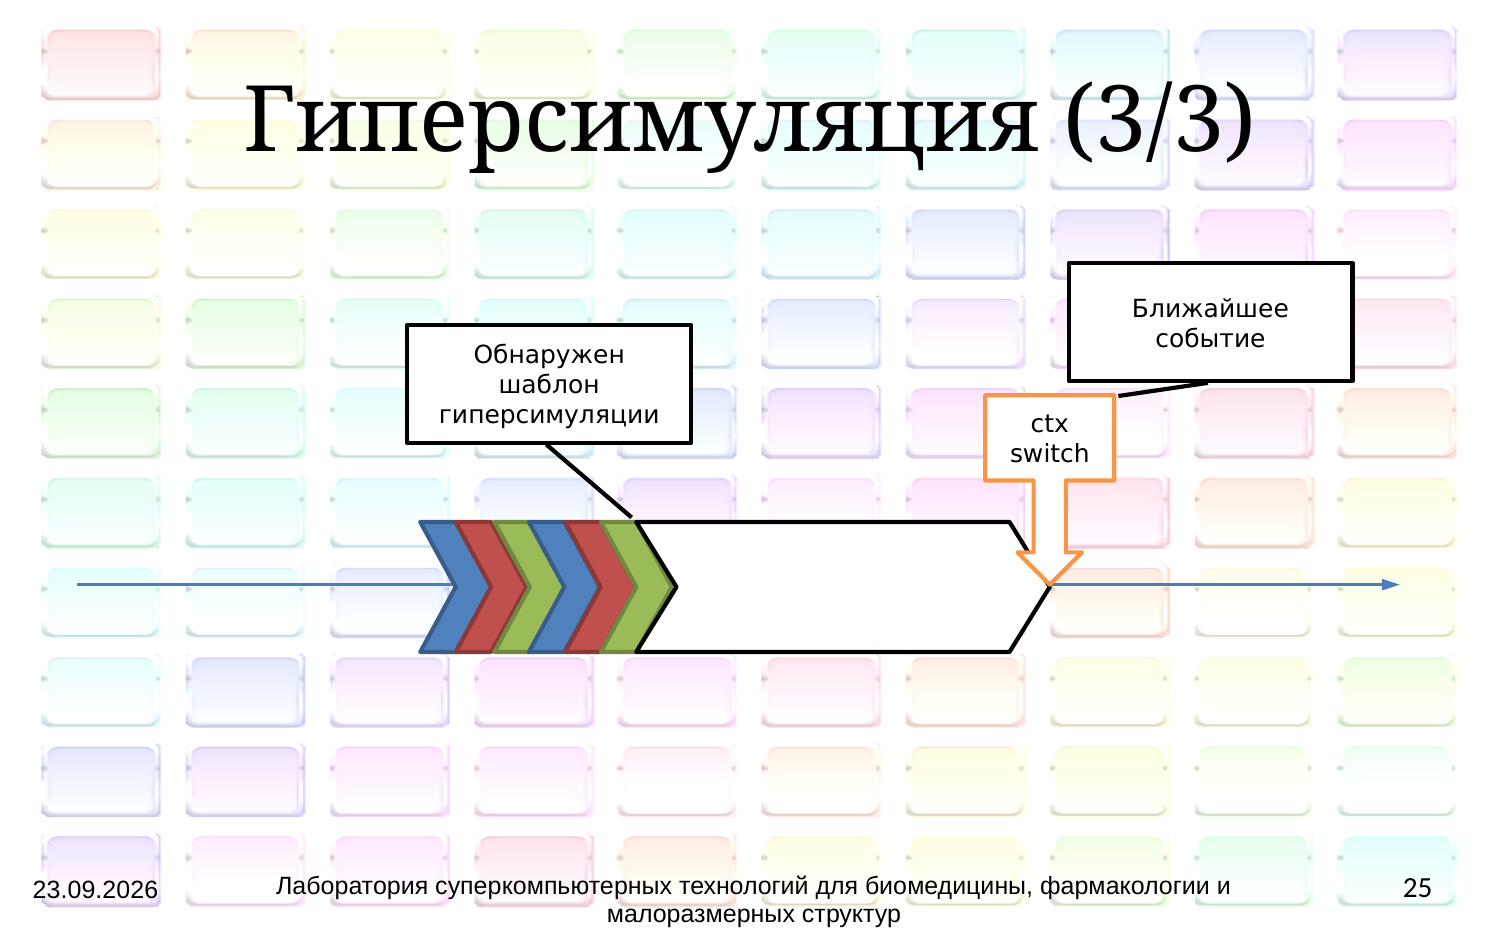

# Гиперсимуляция (3/3)
Ближайшее событие
Обнаружен шаблон гиперсимуляции
ctx
switch
Лаборатория суперкомпьютерных технологий для биомедицины, фармакологии и малоразмерных структур
23